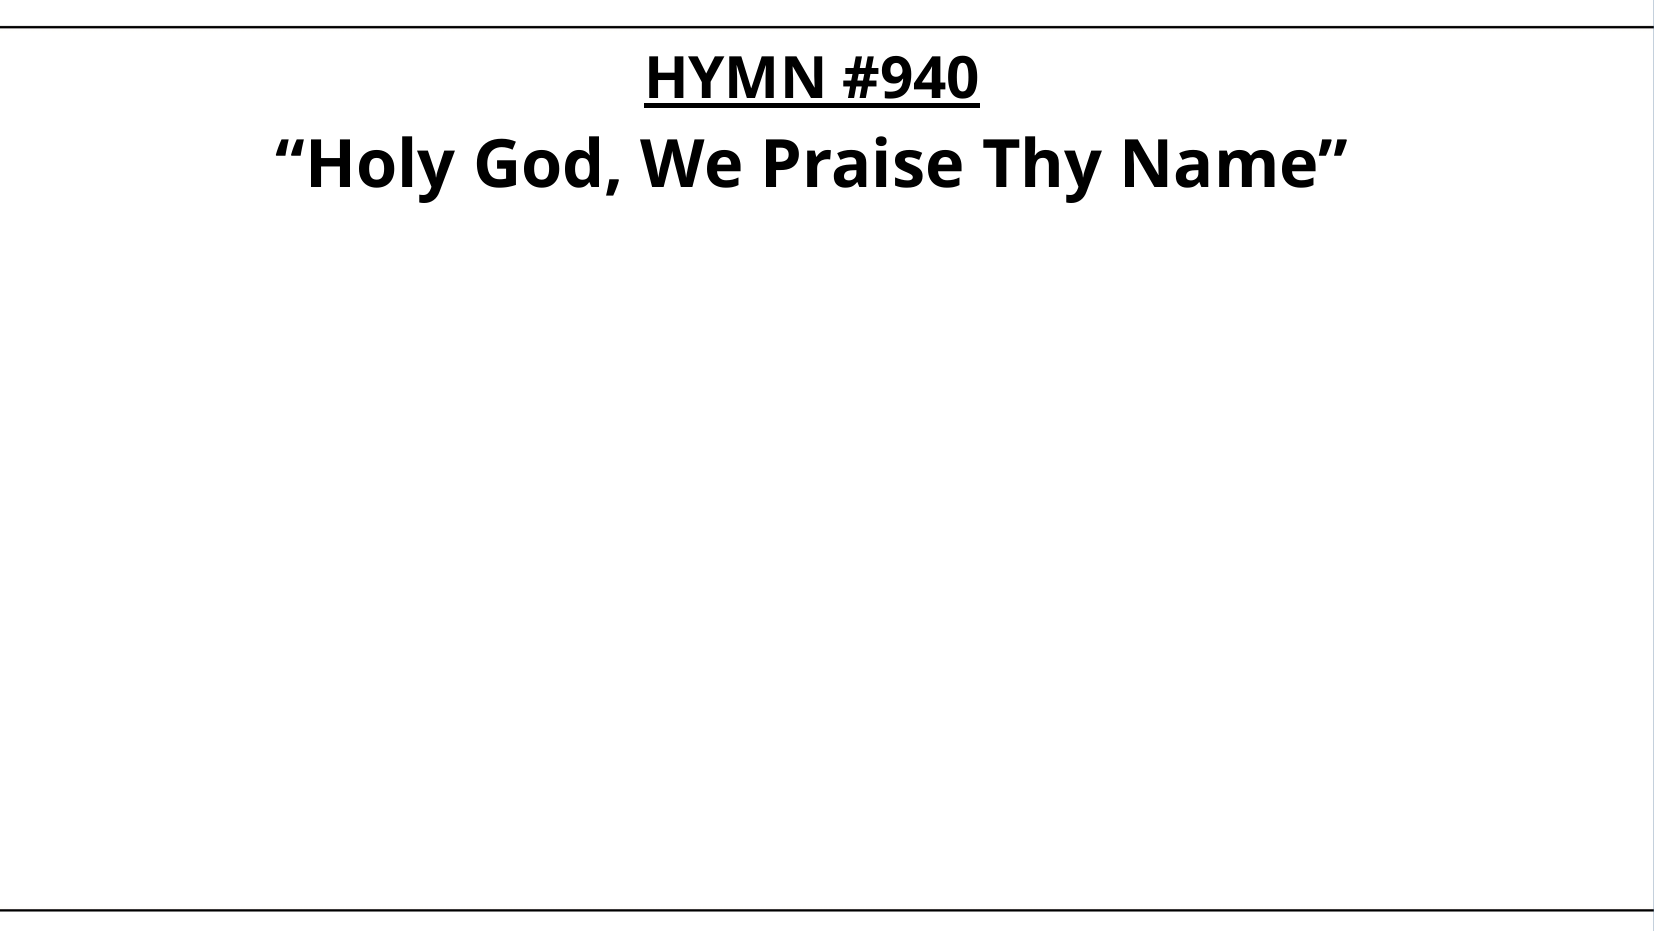

HYMN #940
“Holy God, We Praise Thy Name”